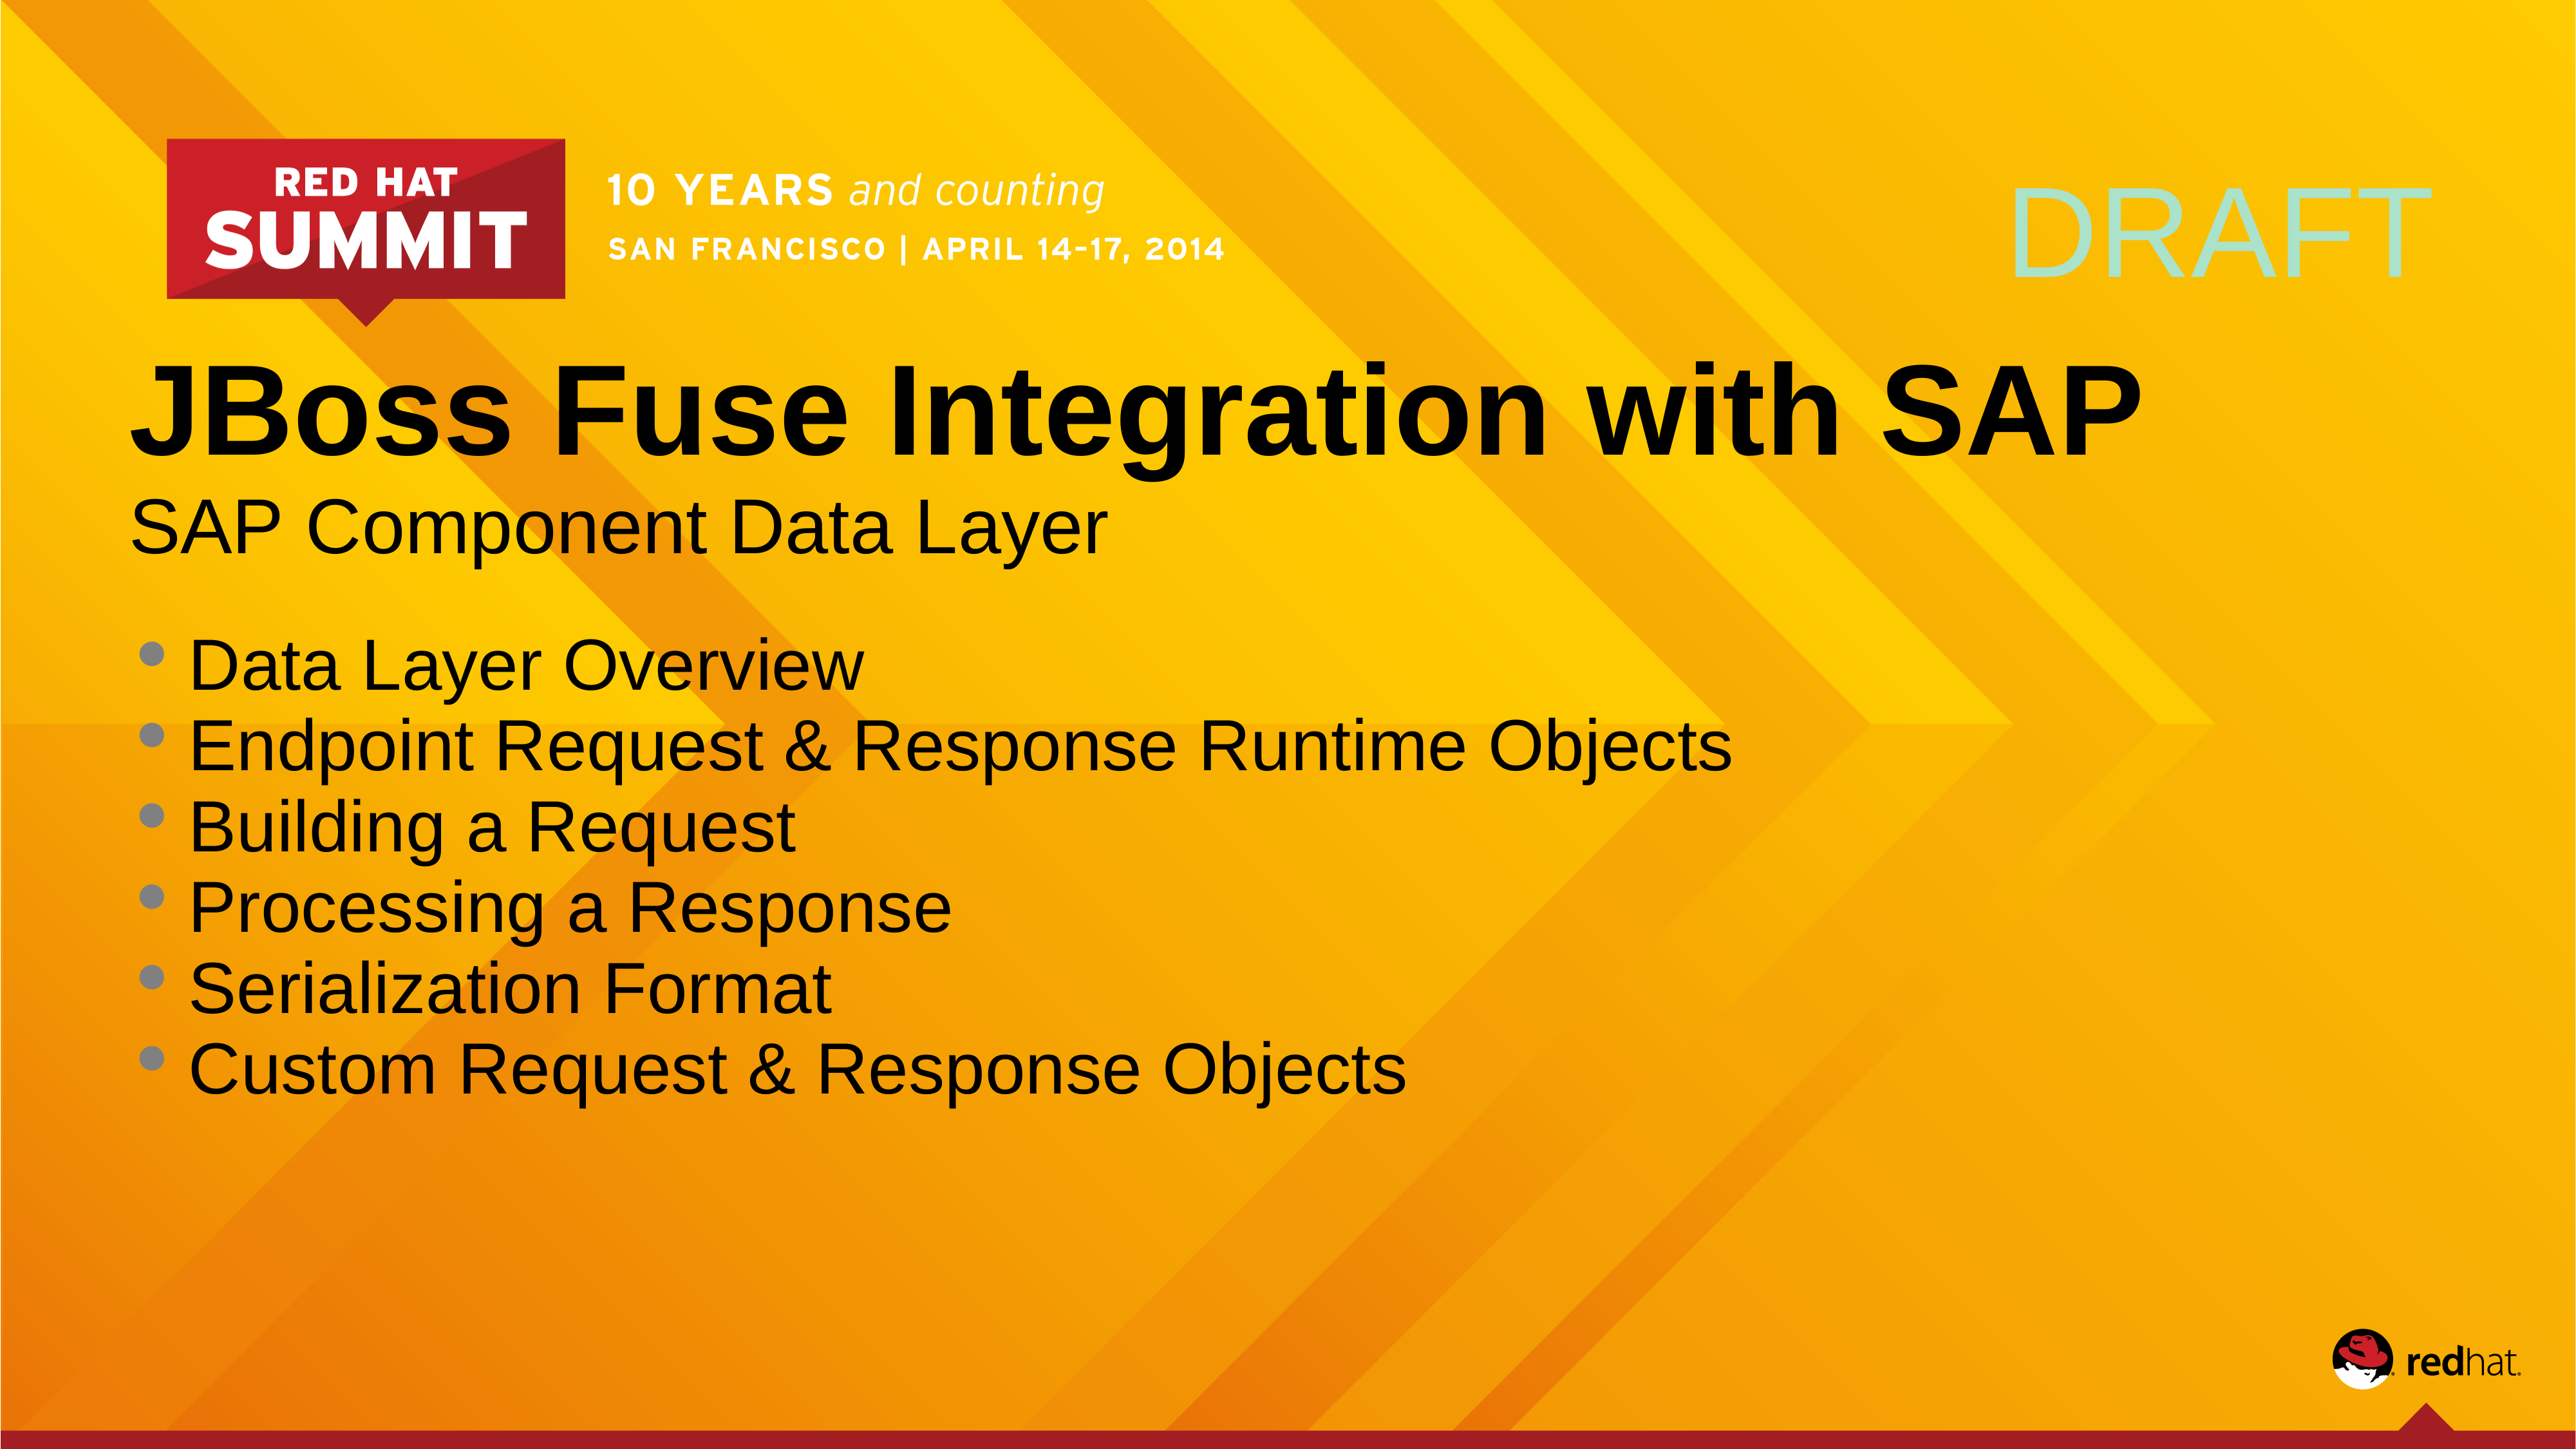

JBoss Fuse Integration with SAP
SAP Component Data Layer
Data Layer Overview
Endpoint Request & Response Runtime Objects
Building a Request
Processing a Response
Serialization Format
Custom Request & Response Objects